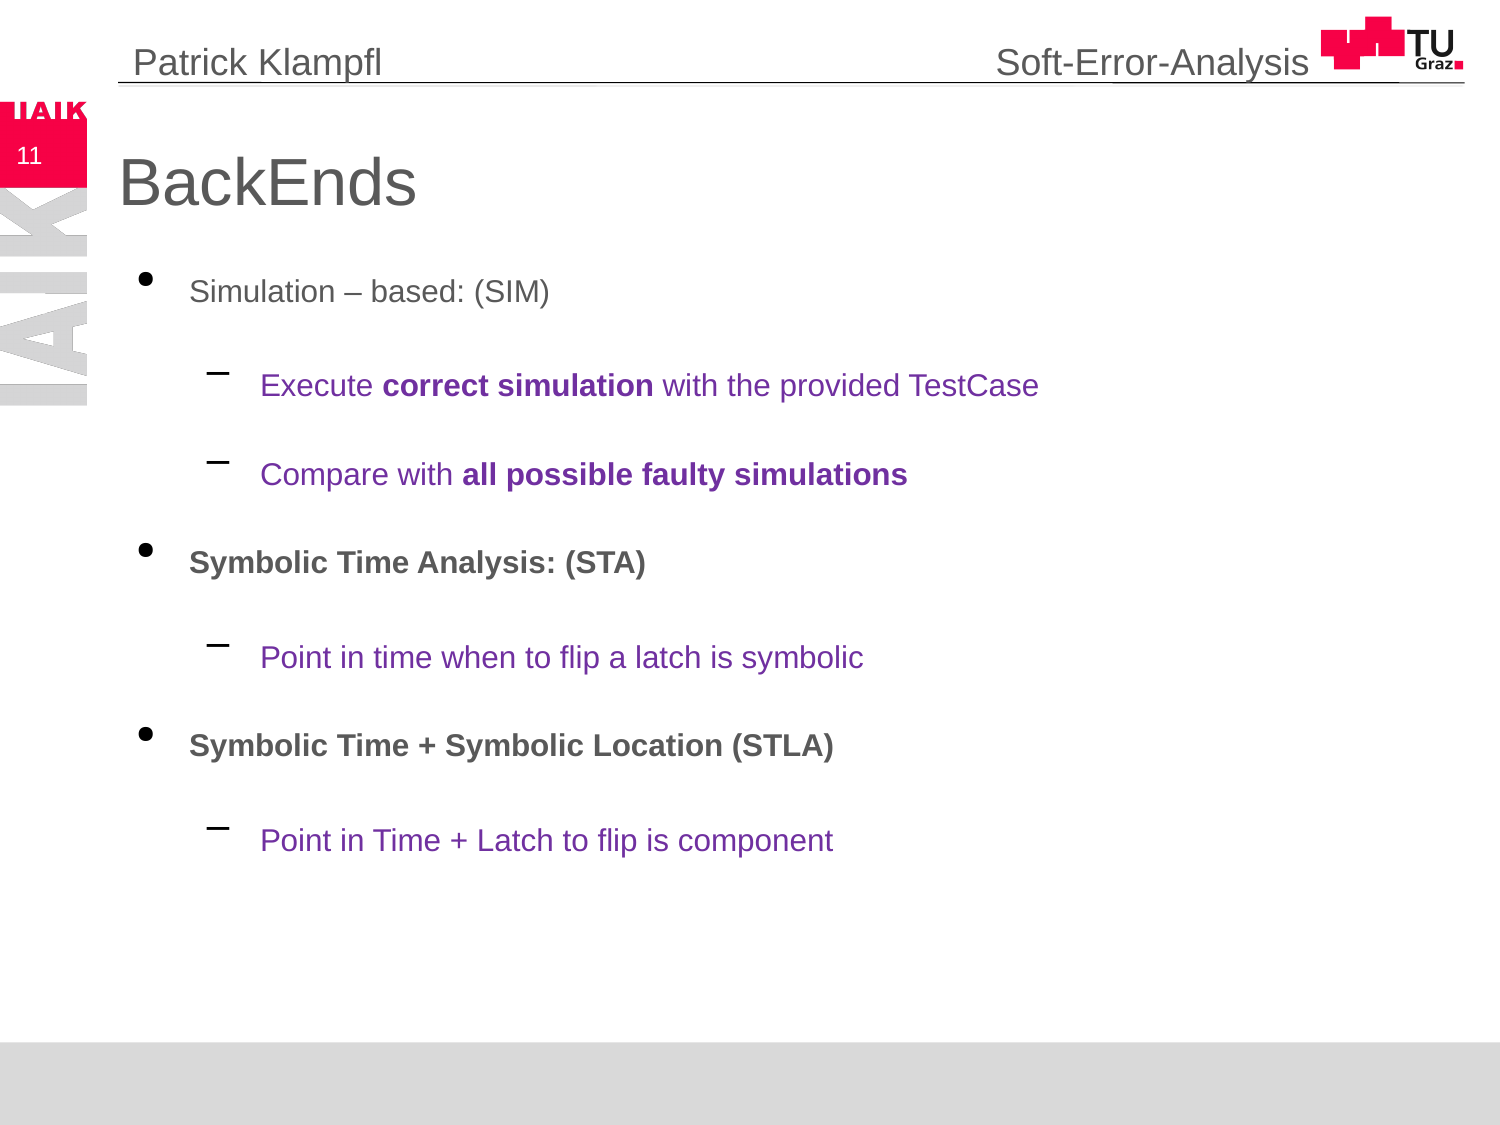

# BackEnds
Simulation – based: (SIM)
Execute correct simulation with the provided TestCase
Compare with all possible faulty simulations
Symbolic Time Analysis: (STA)
Point in time when to flip a latch is symbolic
Symbolic Time + Symbolic Location (STLA)
Point in Time + Latch to flip is component